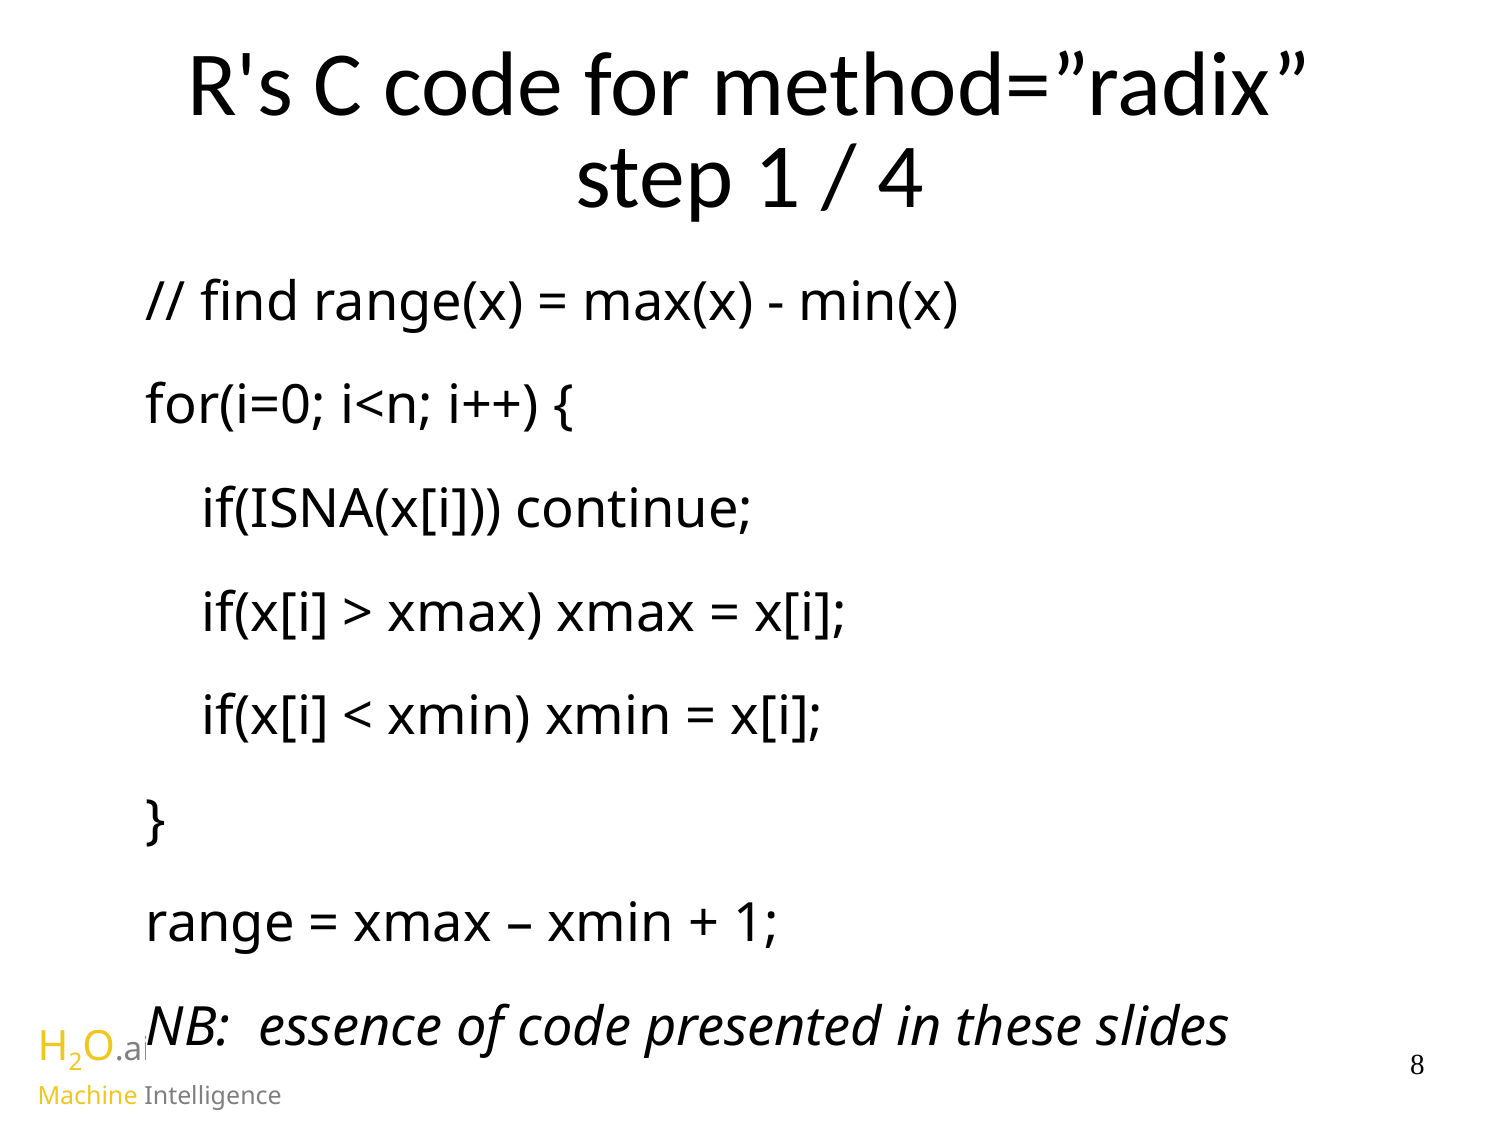

# R's C code for method=”radix” step 1 / 4
// find range(x) = max(x) - min(x)
for(i=0; i<n; i++) {
 if(ISNA(x[i])) continue;
 if(x[i] > xmax) xmax = x[i];
 if(x[i] < xmin) xmin = x[i];
}
range = xmax – xmin + 1;
NB: essence of code presented in these slides
8